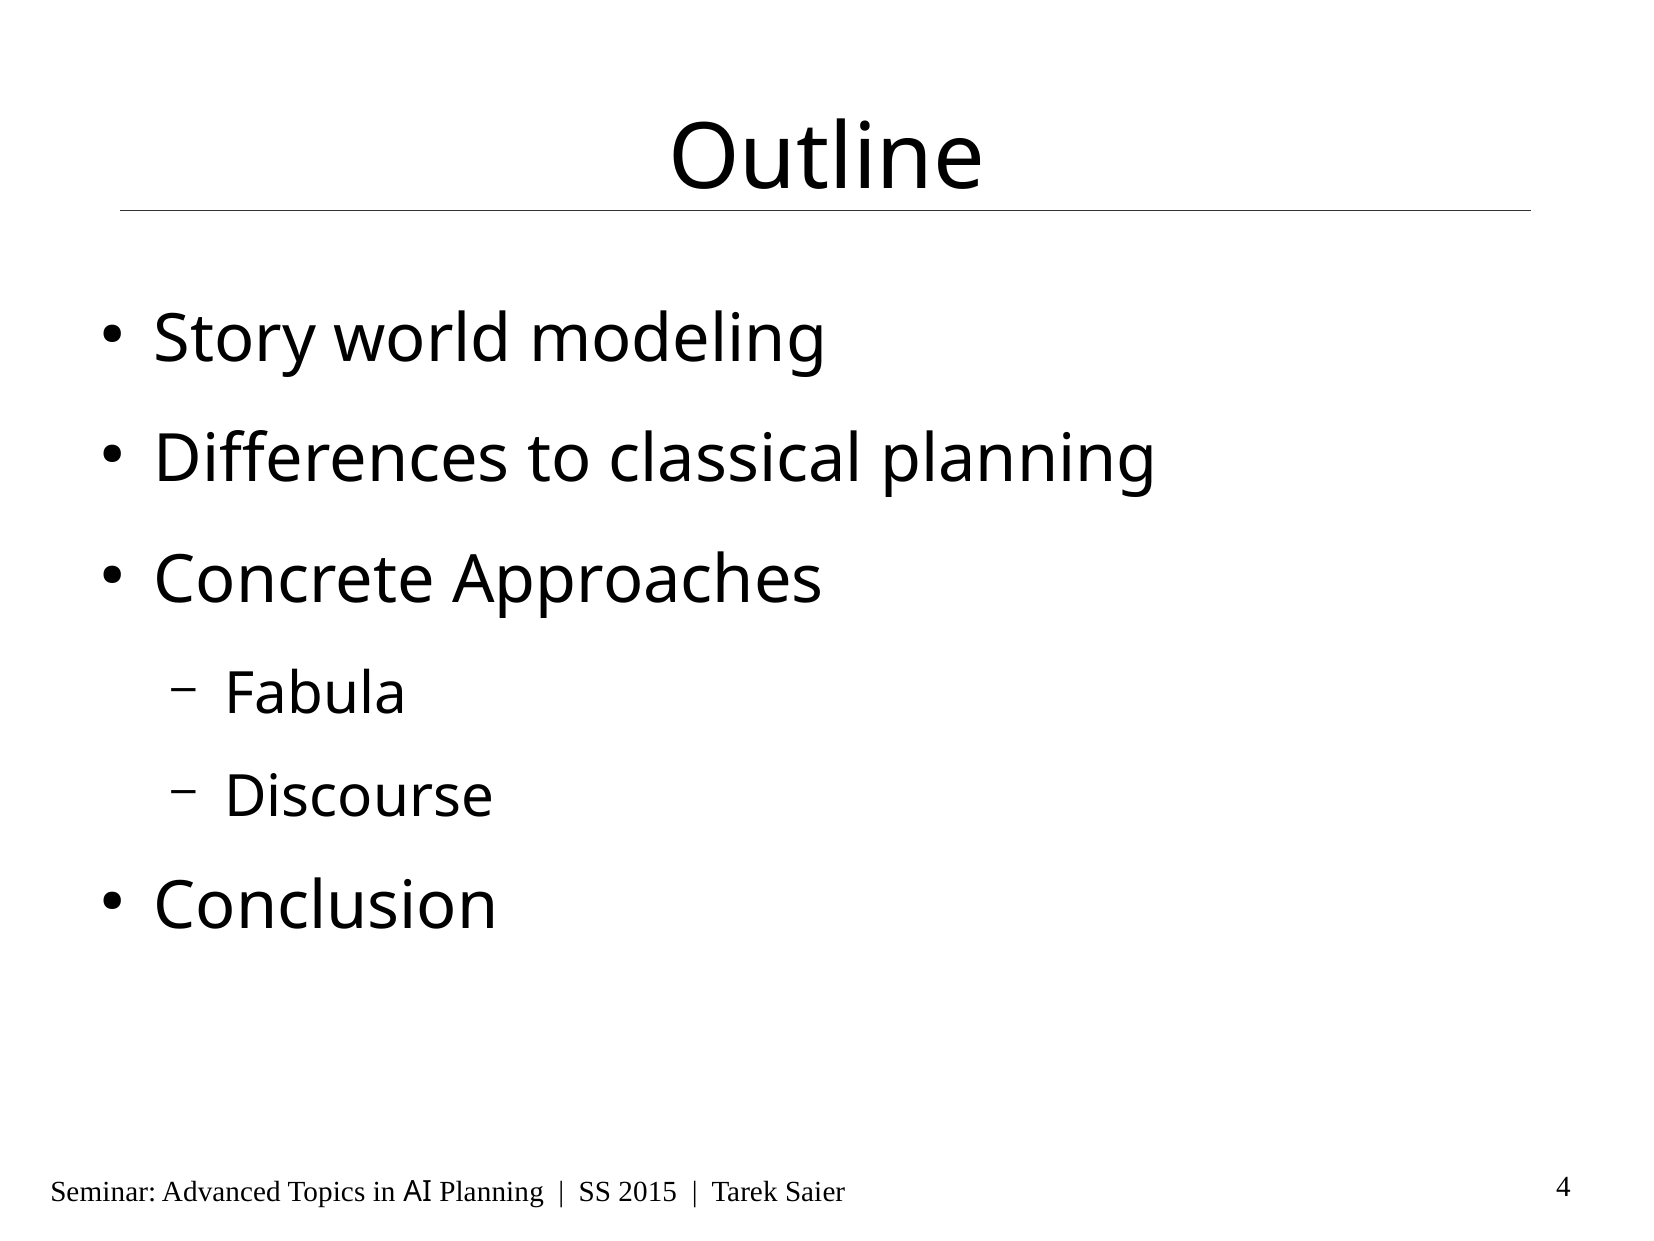

# Outline
Story world modeling
Differences to classical planning
Concrete Approaches
Fabula
Discourse
Conclusion
4